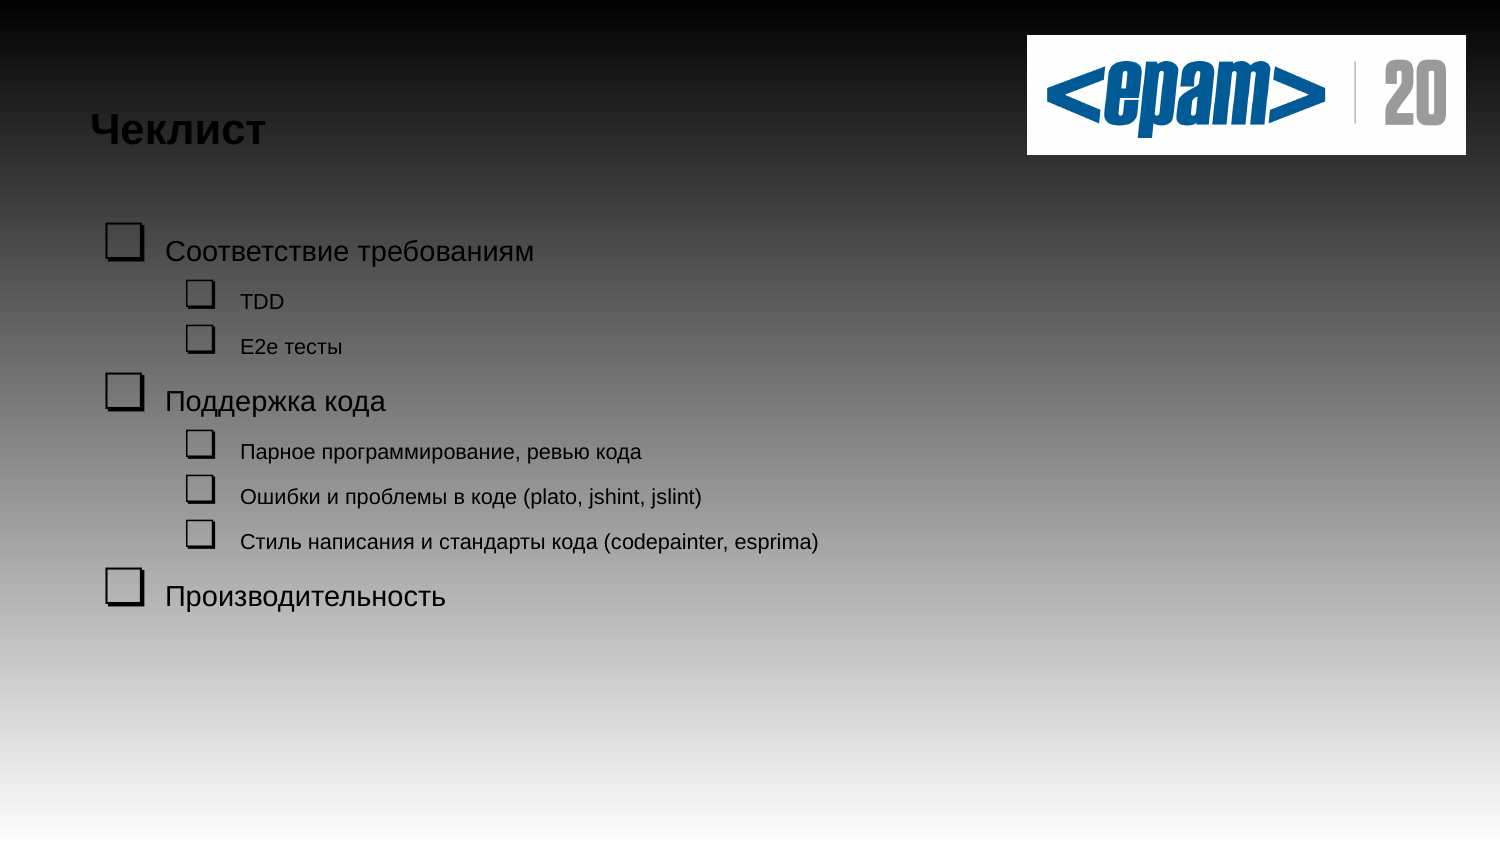

# Чеклист
Соответствие требованиям
TDD
E2e тесты
Поддержка кода
Парное программирование, ревью кода
Ошибки и проблемы в коде (plato, jshint, jslint)
Стиль написания и стандарты кода (codepainter, esprima)
Производительность